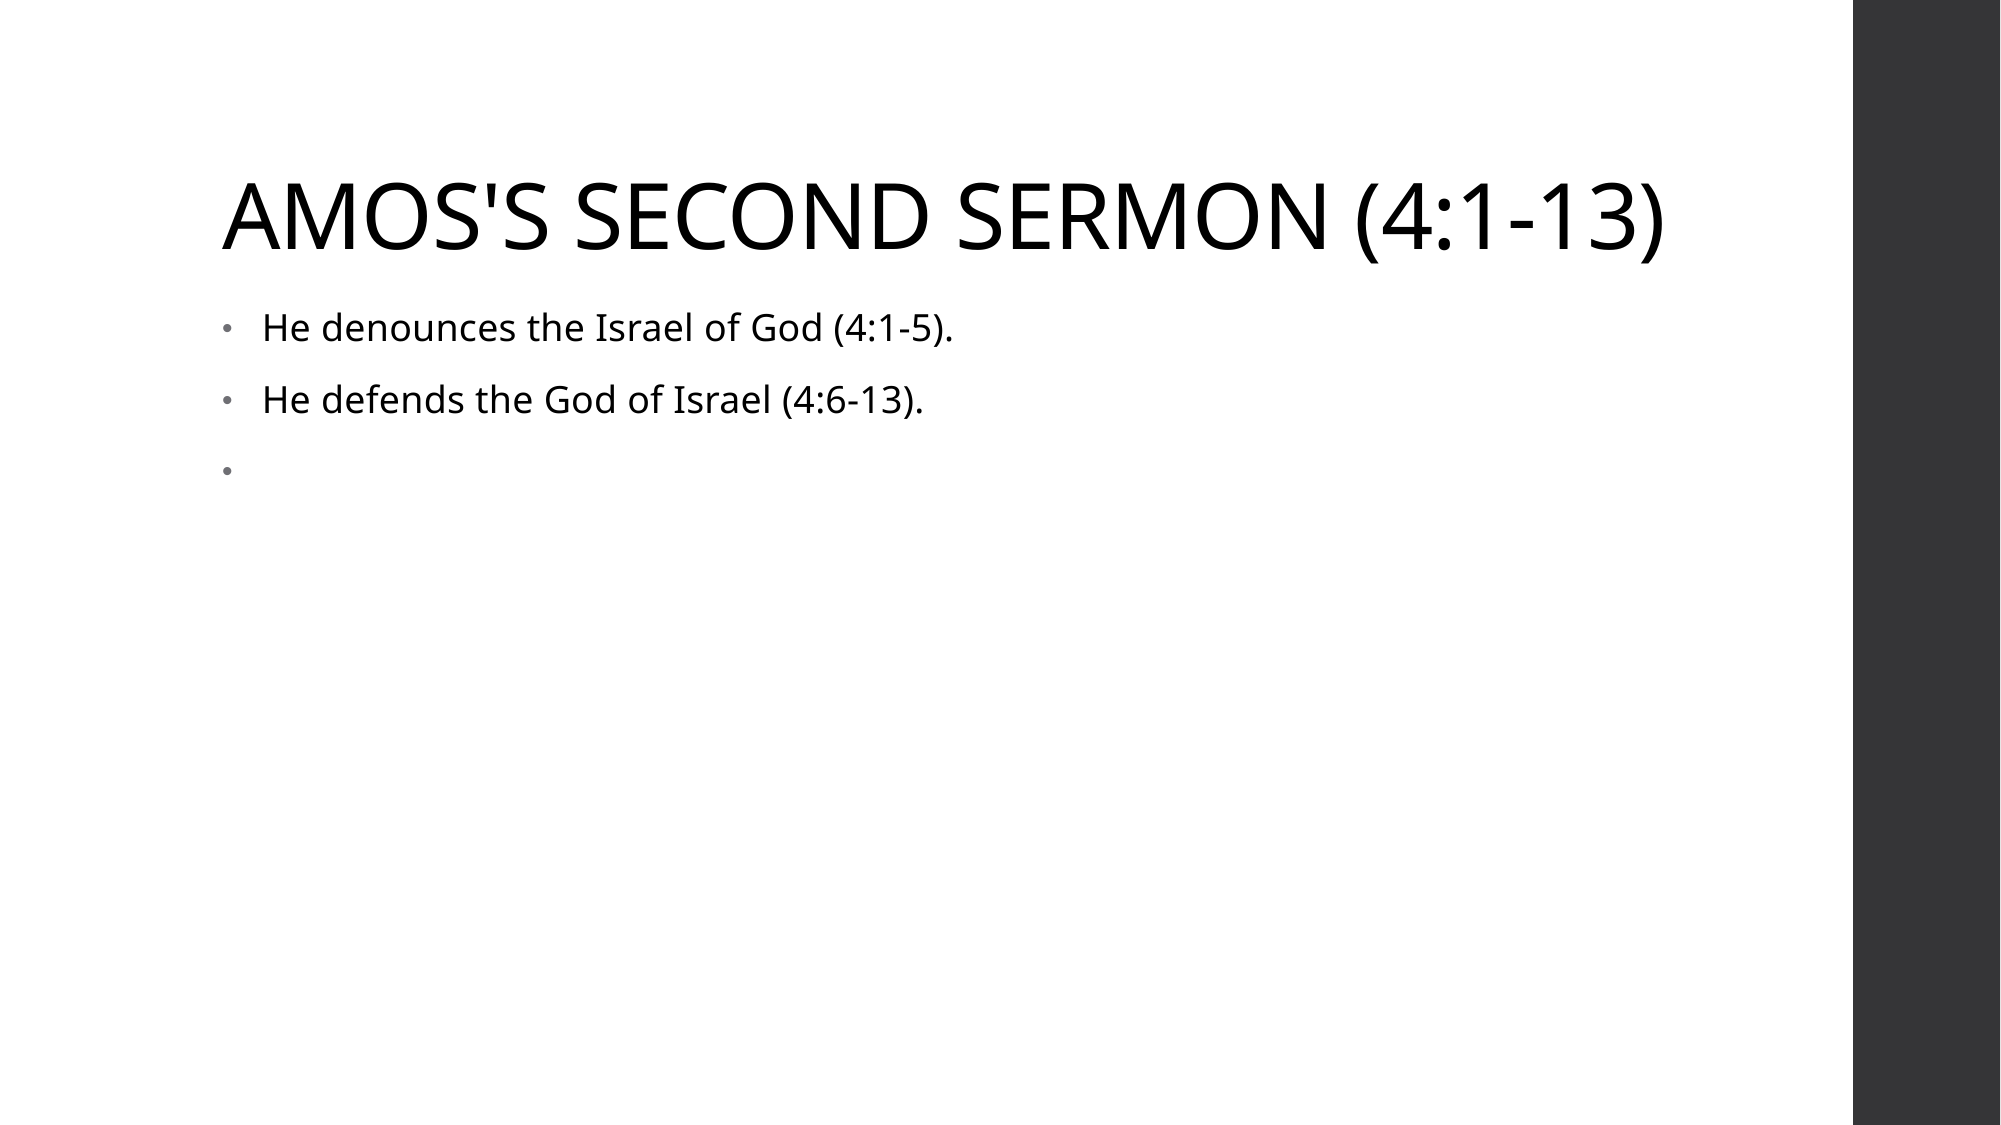

# AMOS'S SECOND SERMON (4:1-13)
 He denounces the Israel of God (4:1-5).
 He defends the God of Israel (4:6-13).